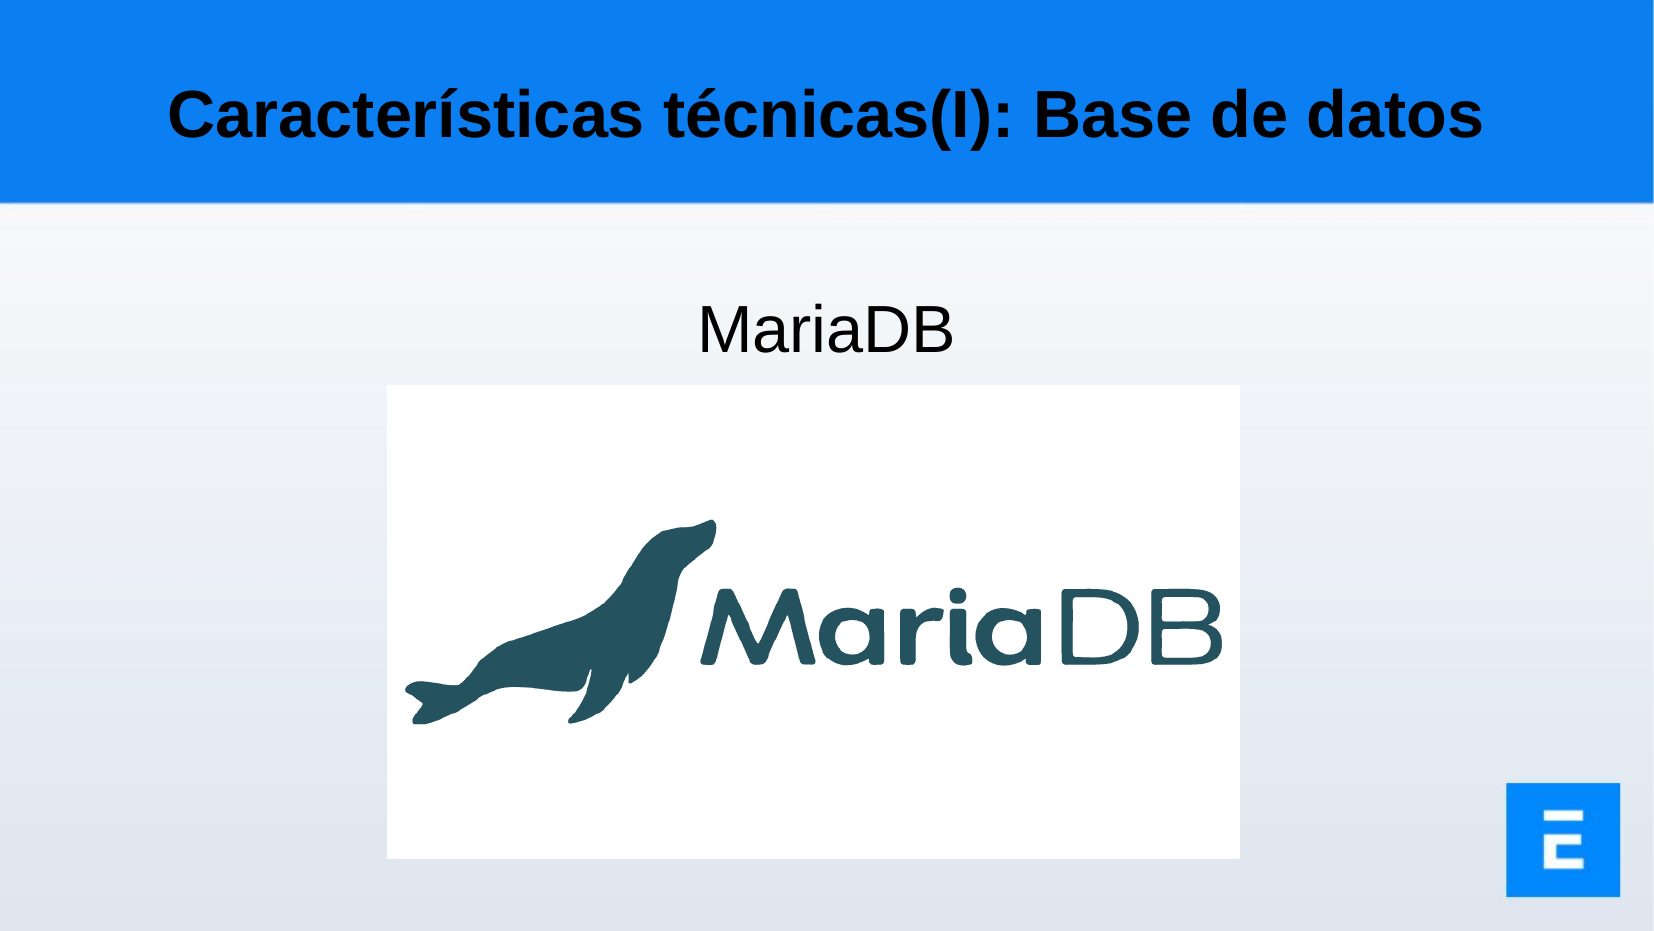

# Características técnicas(I): Base de datos
MariaDB